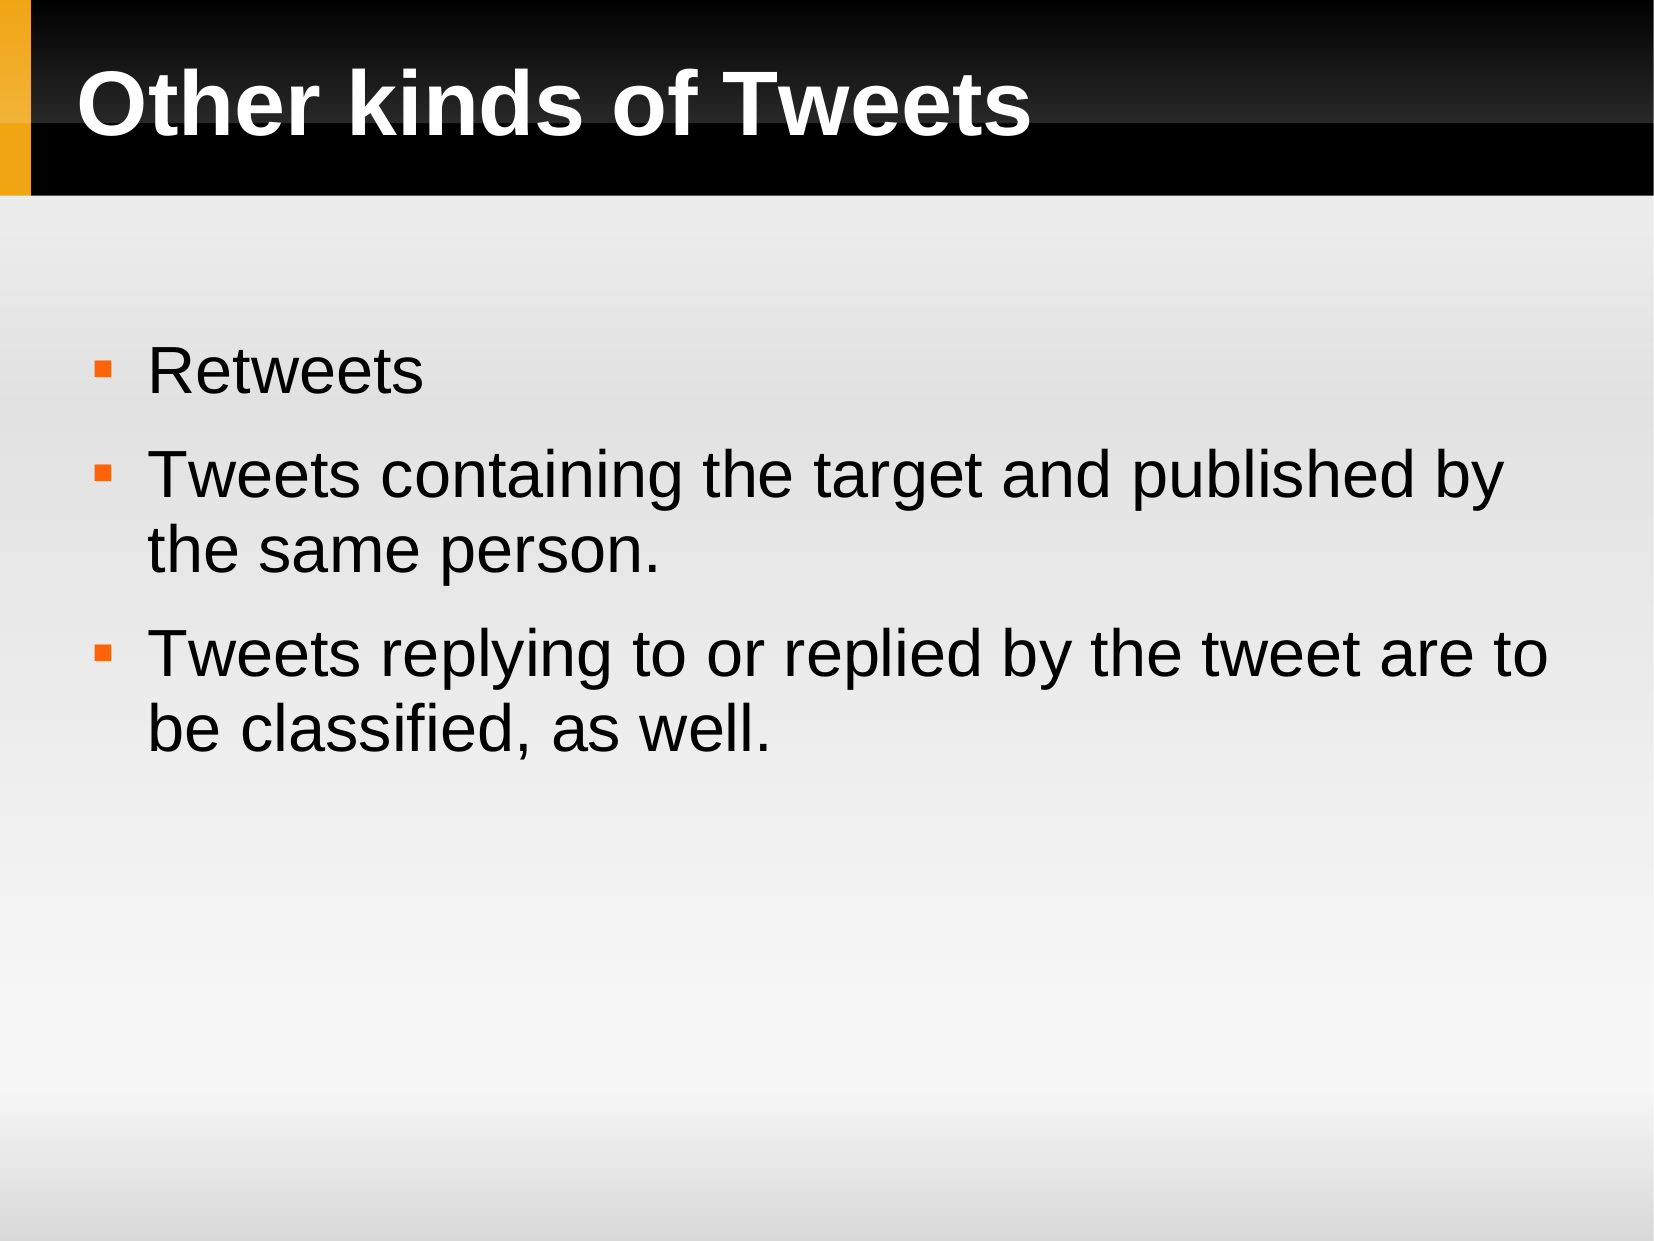

# Other kinds of Tweets
Retweets
Tweets containing the target and published by the same person.
Tweets replying to or replied by the tweet are to be classified, as well.